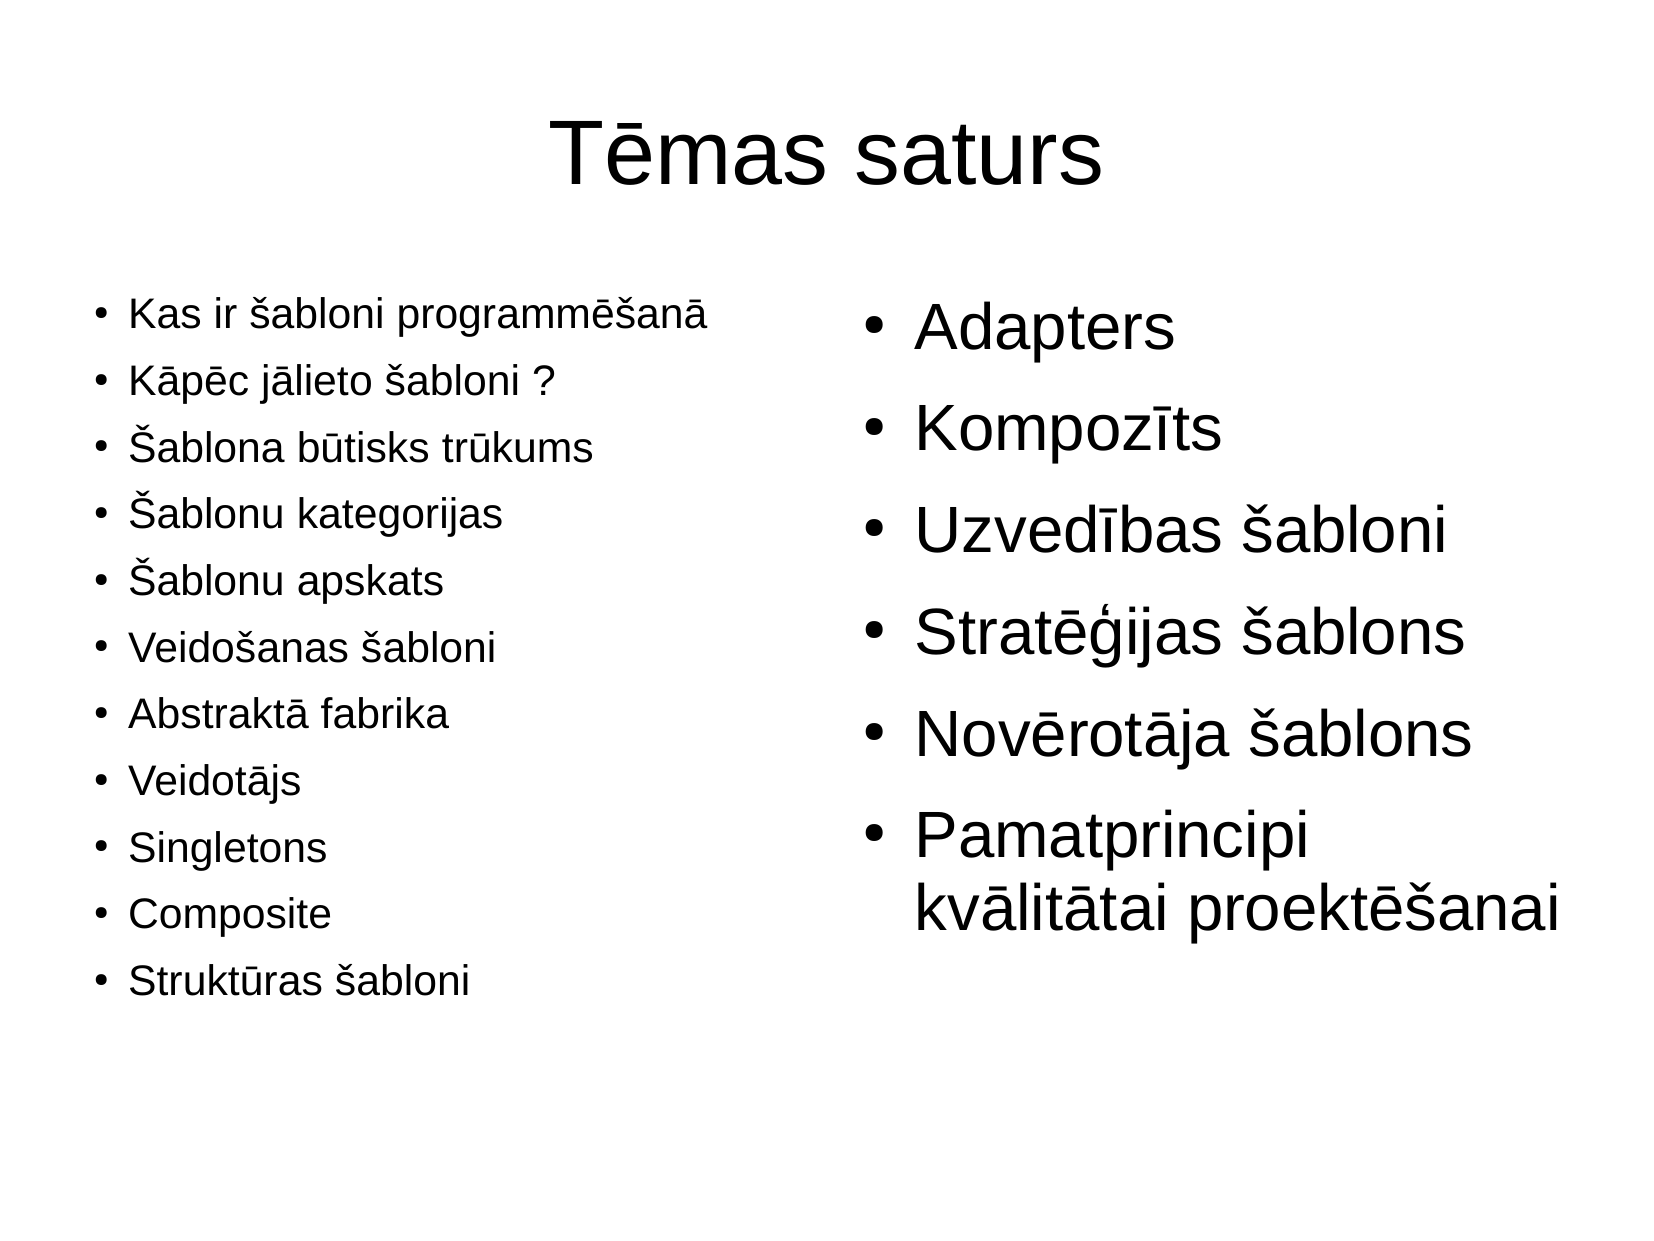

# Tēmas saturs
Kas ir šabloni programmēšanā
Kāpēc jālieto šabloni ?
Šablona būtisks trūkums
Šablonu kategorijas
Šablonu apskats
Veidošanas šabloni
Abstraktā fabrika
Veidotājs
Singletons
Composite
Struktūras šabloni
Adapters
Kompozīts
Uzvedības šabloni
Stratēģijas šablons
Novērotāja šablons
Pamatprincipi kvālitātai proektēšanai